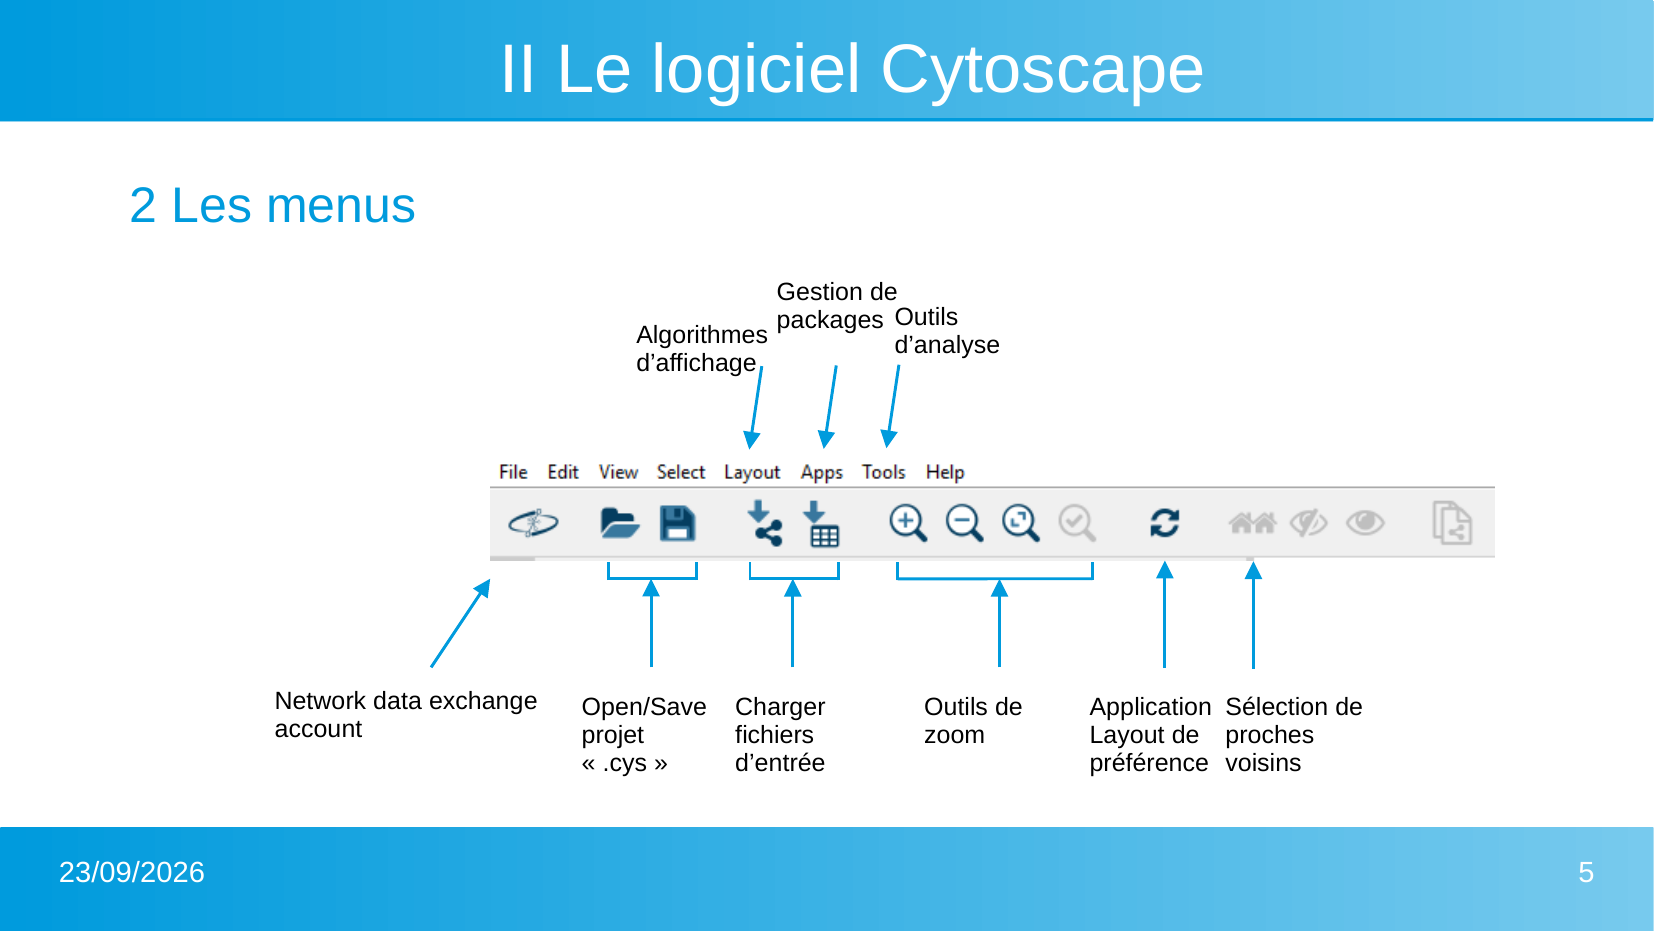

# II Le logiciel Cytoscape
2 Les menus
Gestion de packages
Outils d’analyse
Algorithmes d’affichage
Network data exchange account
Open/Save projet « .cys »
Charger fichiers d’entrée
Outils de zoom
Application Layout de préférence
Sélection de proches voisins
5